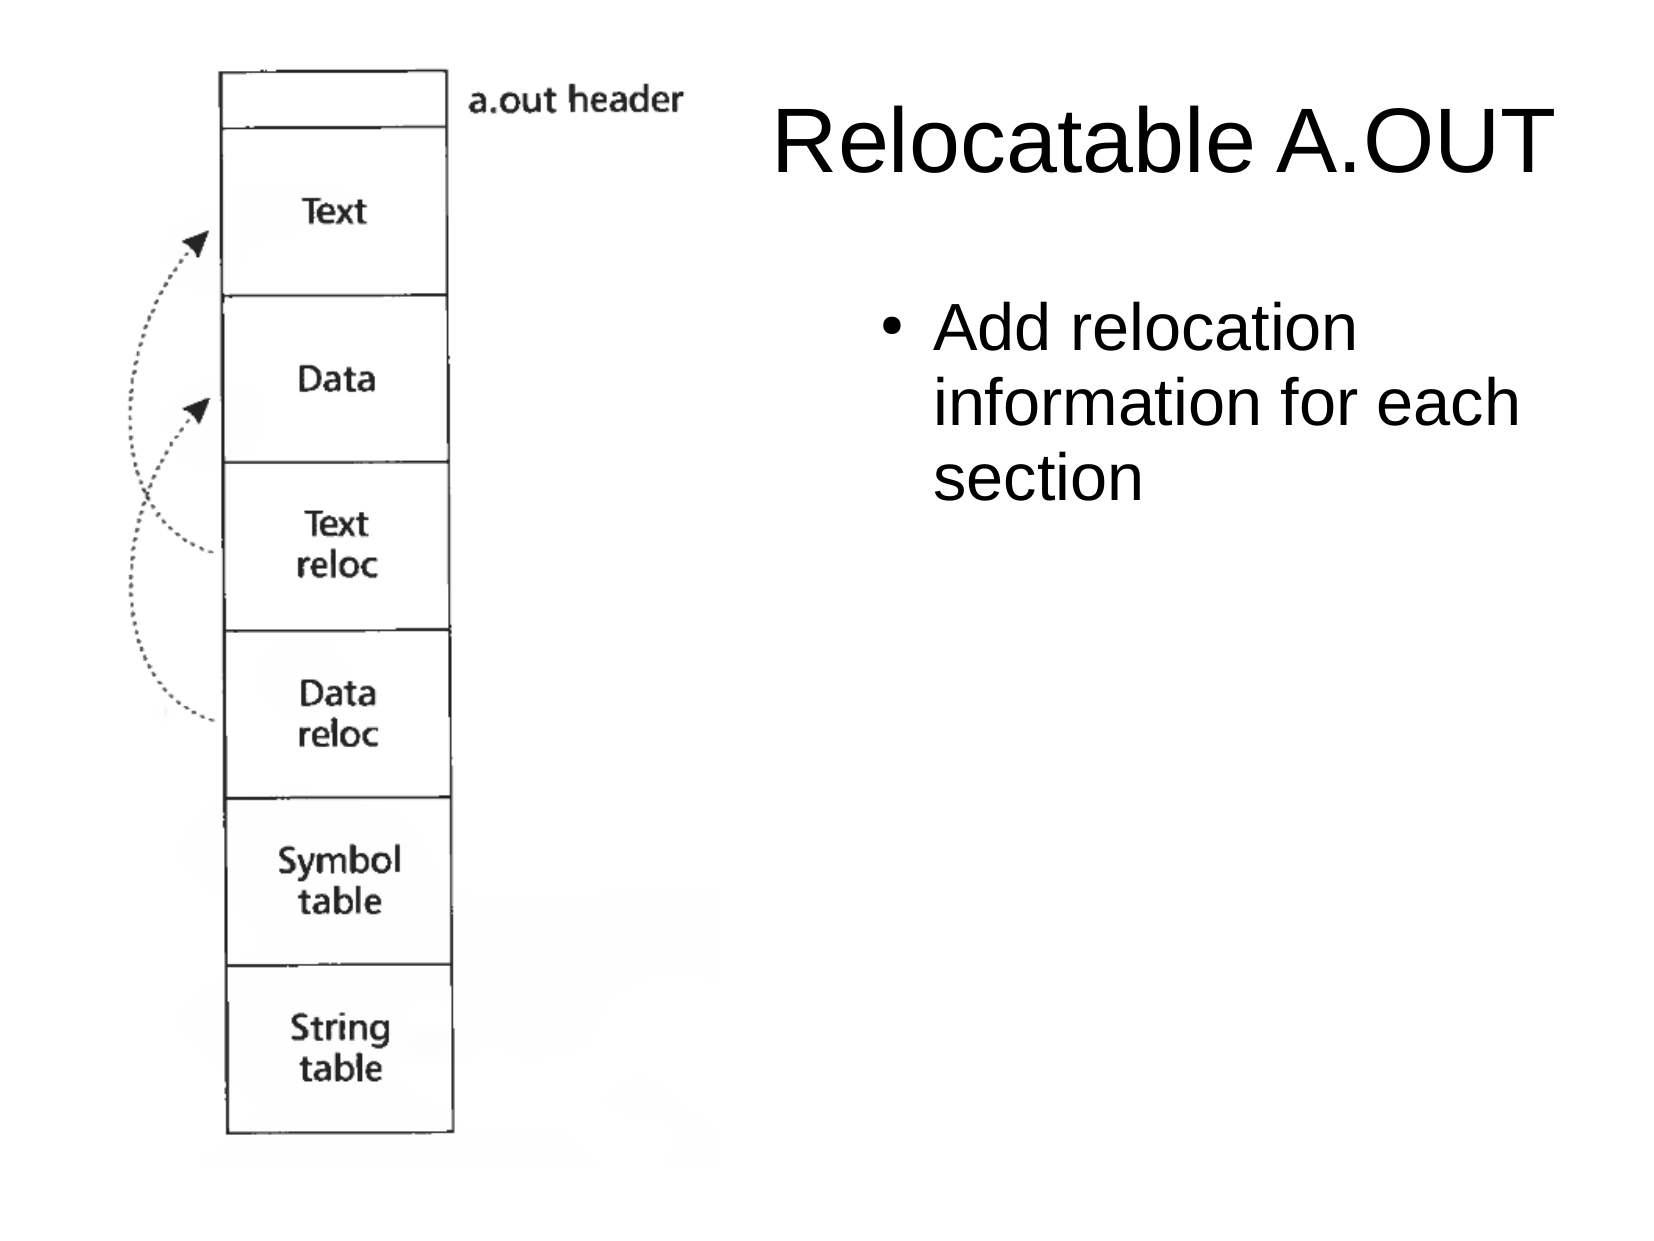

# Relocatable A.OUT
Add relocation information for each section